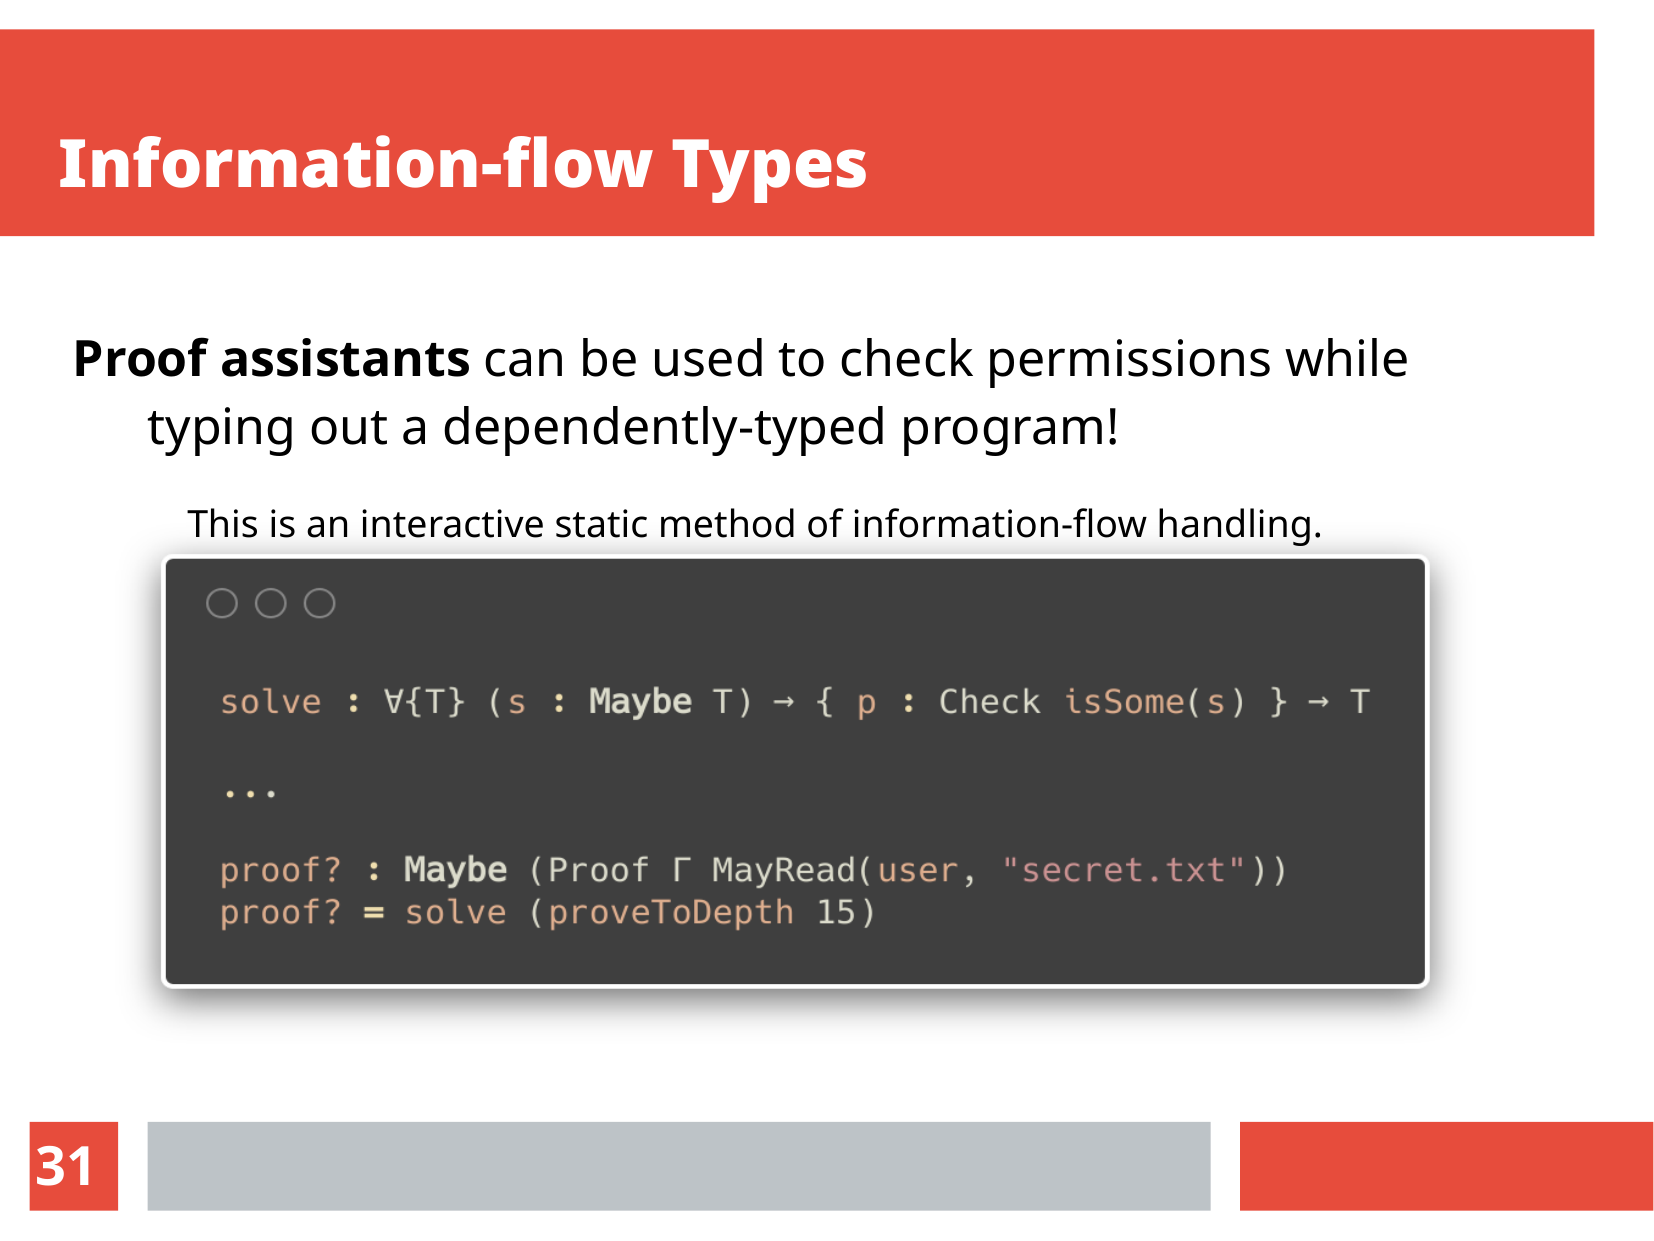

# Information-flow Types
Proof assistants can be used to check permissions while
	typing out a dependently-typed program!
This is an interactive static method of information-flow handling.
31
97